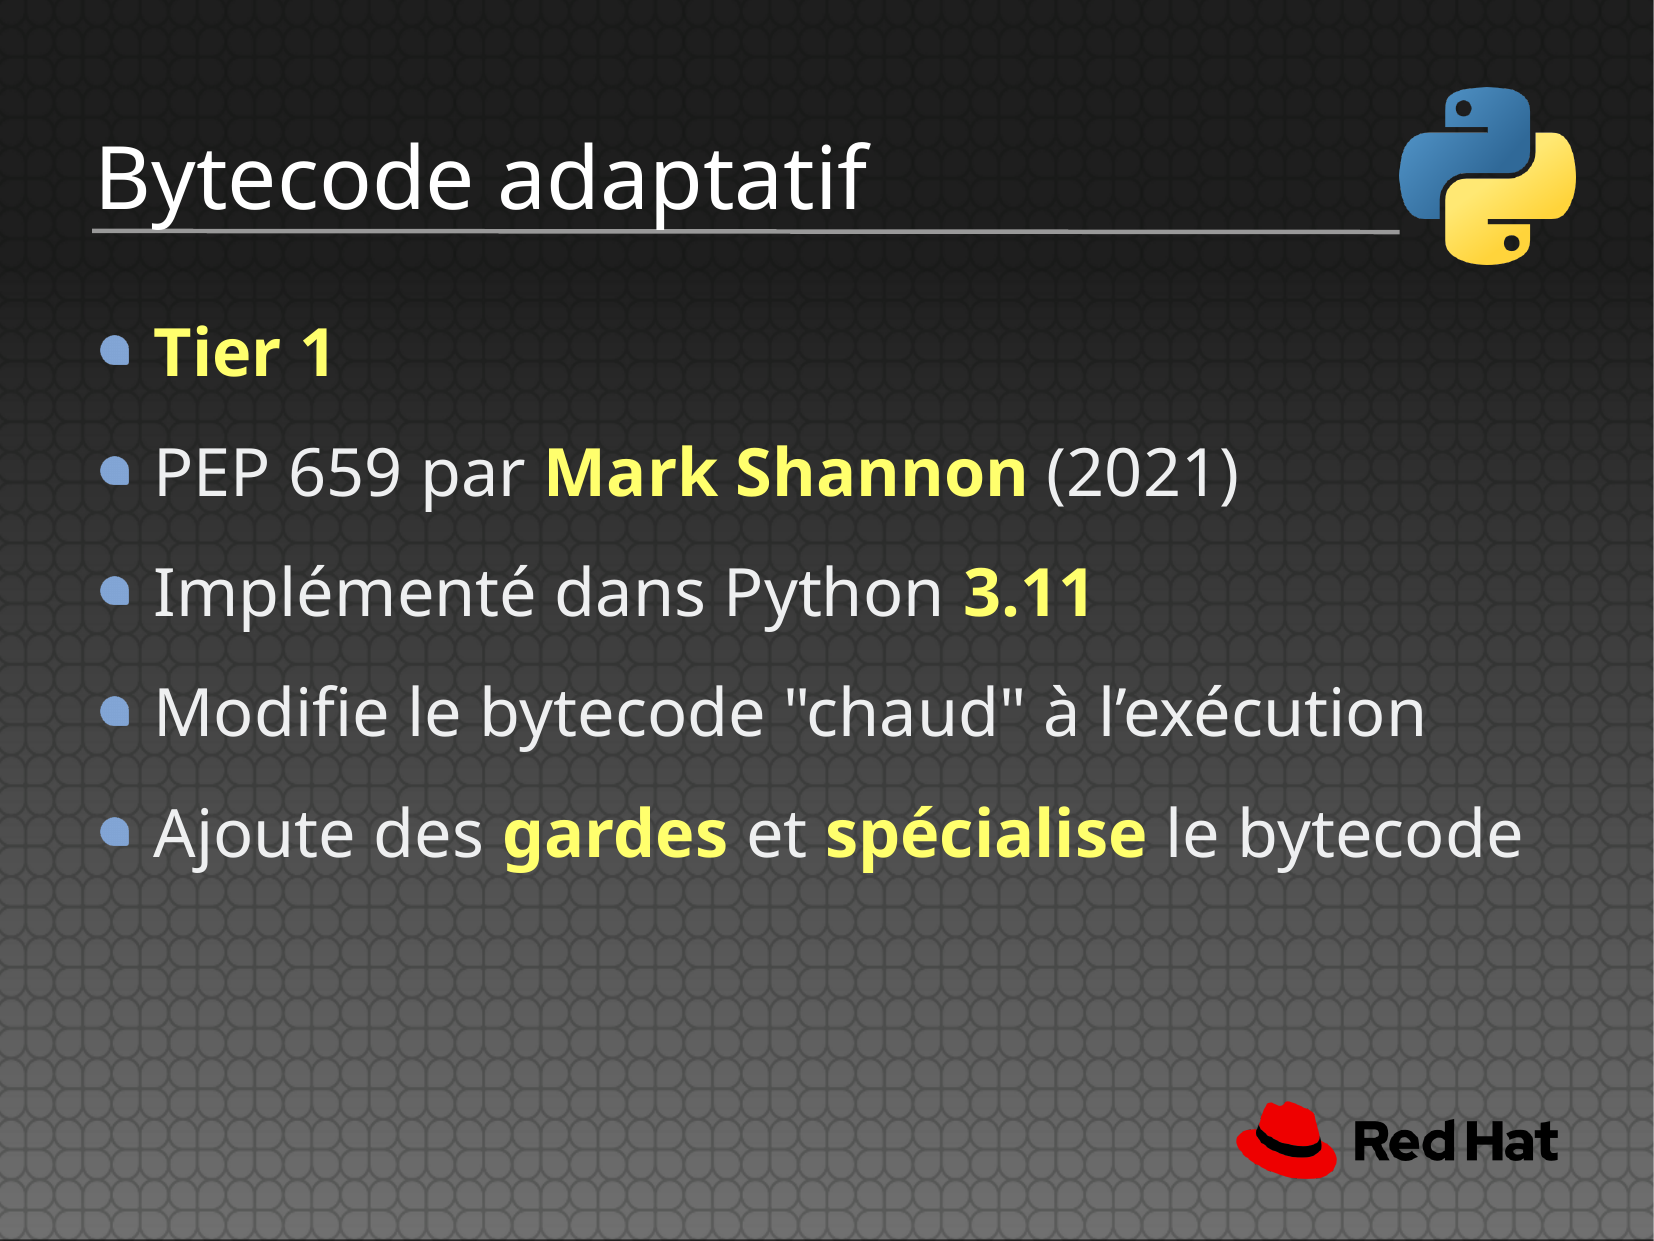

Bytecode adaptatif
# Tier 1
PEP 659 par Mark Shannon (2021)
Implémenté dans Python 3.11
Modifie le bytecode "chaud" à l’exécution
Ajoute des gardes et spécialise le bytecode